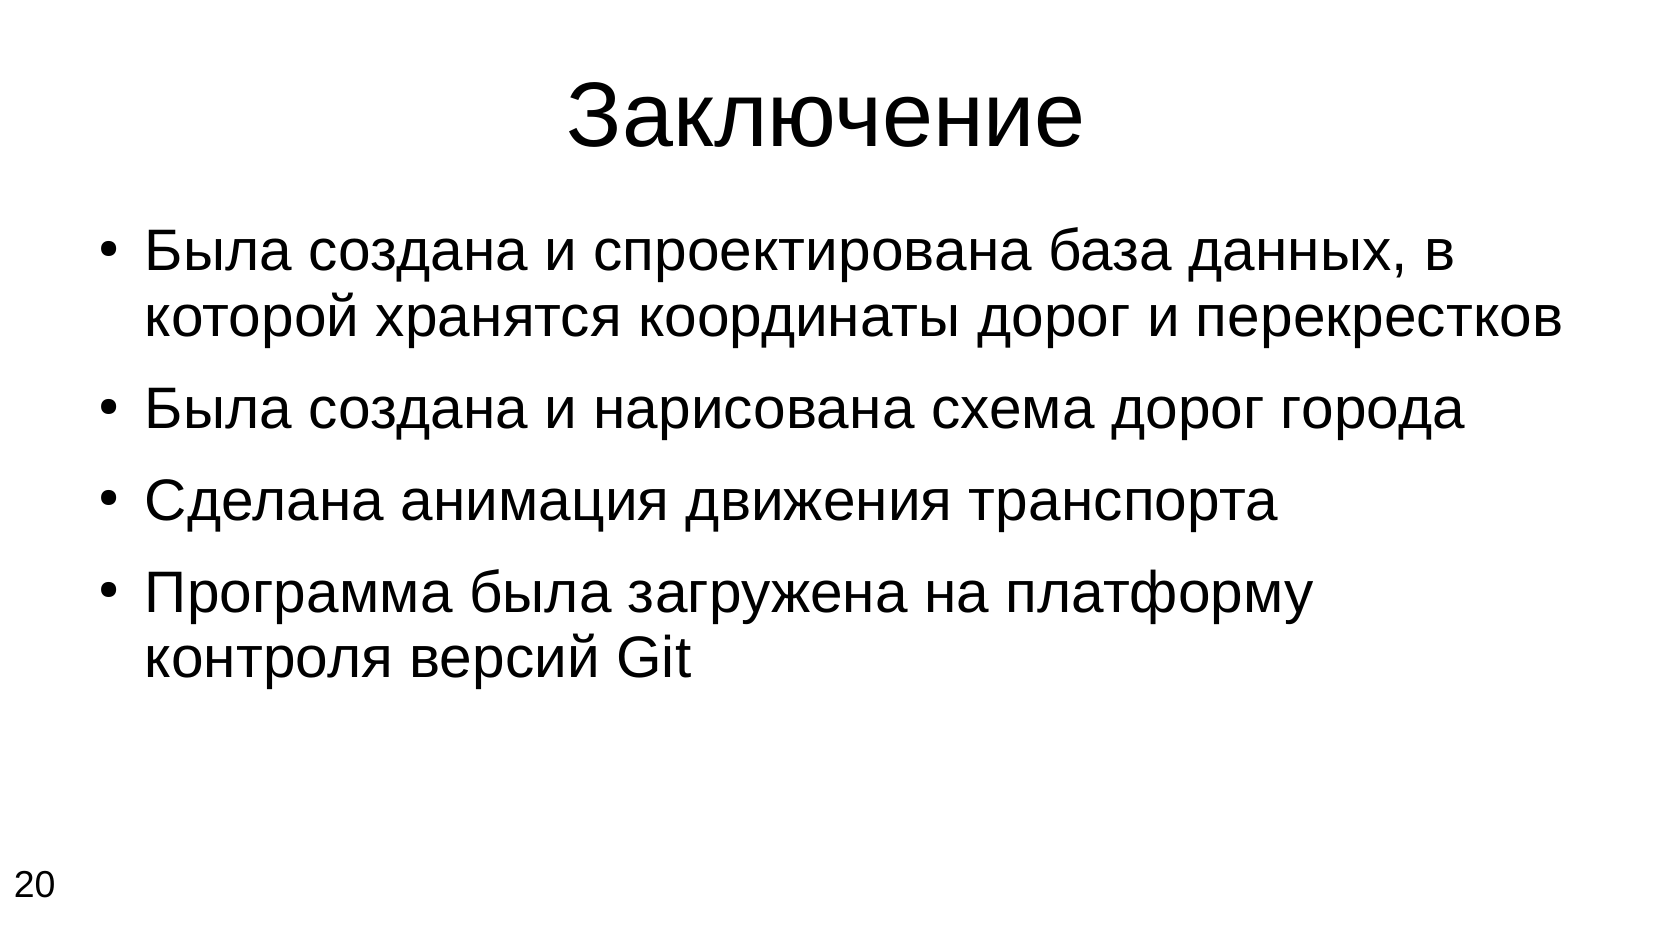

# Заключение
Была создана и спроектирована база данных, в которой хранятся координаты дорог и перекрестков
Была создана и нарисована схема дорог города
Сделана анимация движения транспорта
Программа была загружена на платформу контроля версий Git